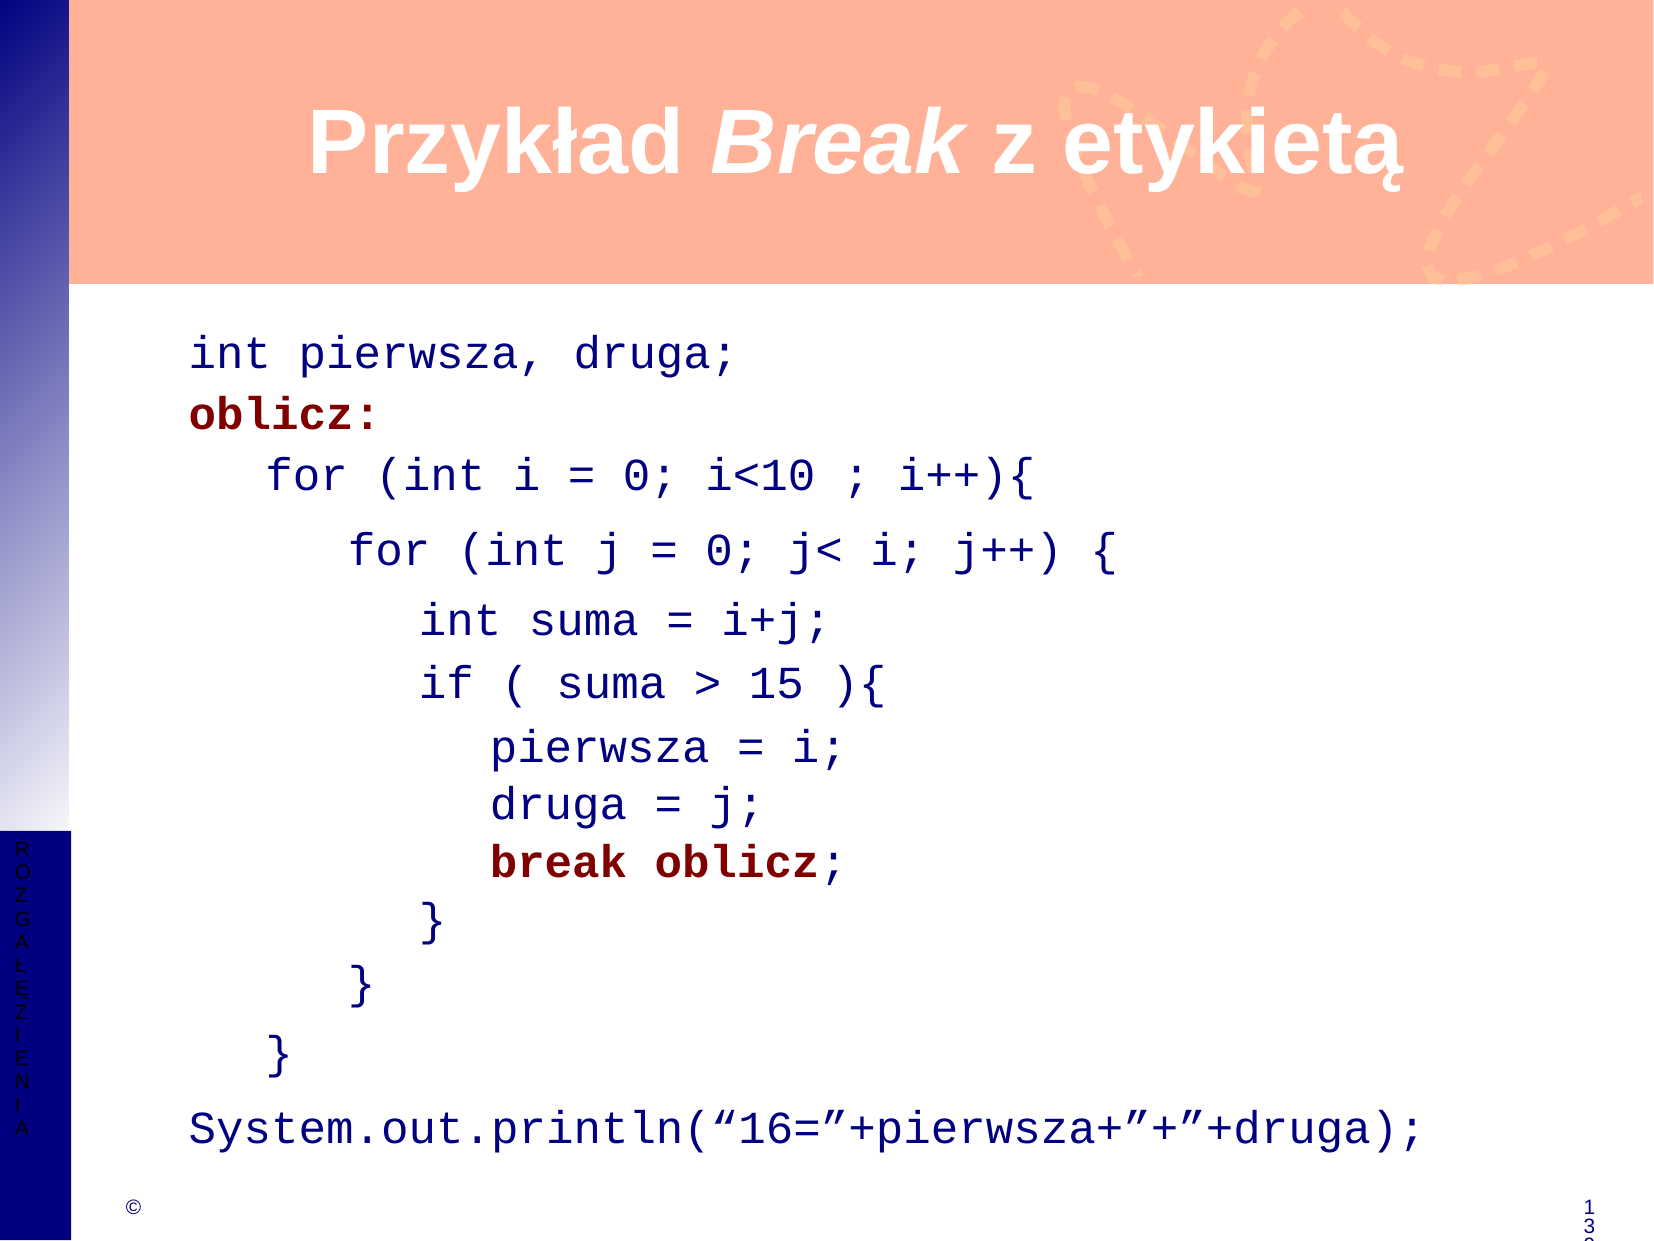

# Przykład Break z etykietą
int pierwsza, druga;
oblicz:
for (int i = 0; i<10 ; i++){
for (int j = 0; j< i; j++) {
int suma = i+j;
if ( suma > 15 ){
pierwsza = i;
druga = j;
break oblicz;
}
}
}
System.out.println(“16=”+pierwsza+”+”+druga);
R
O
Z
G
A
Ł
Ę
Z
I
E
N
I
A